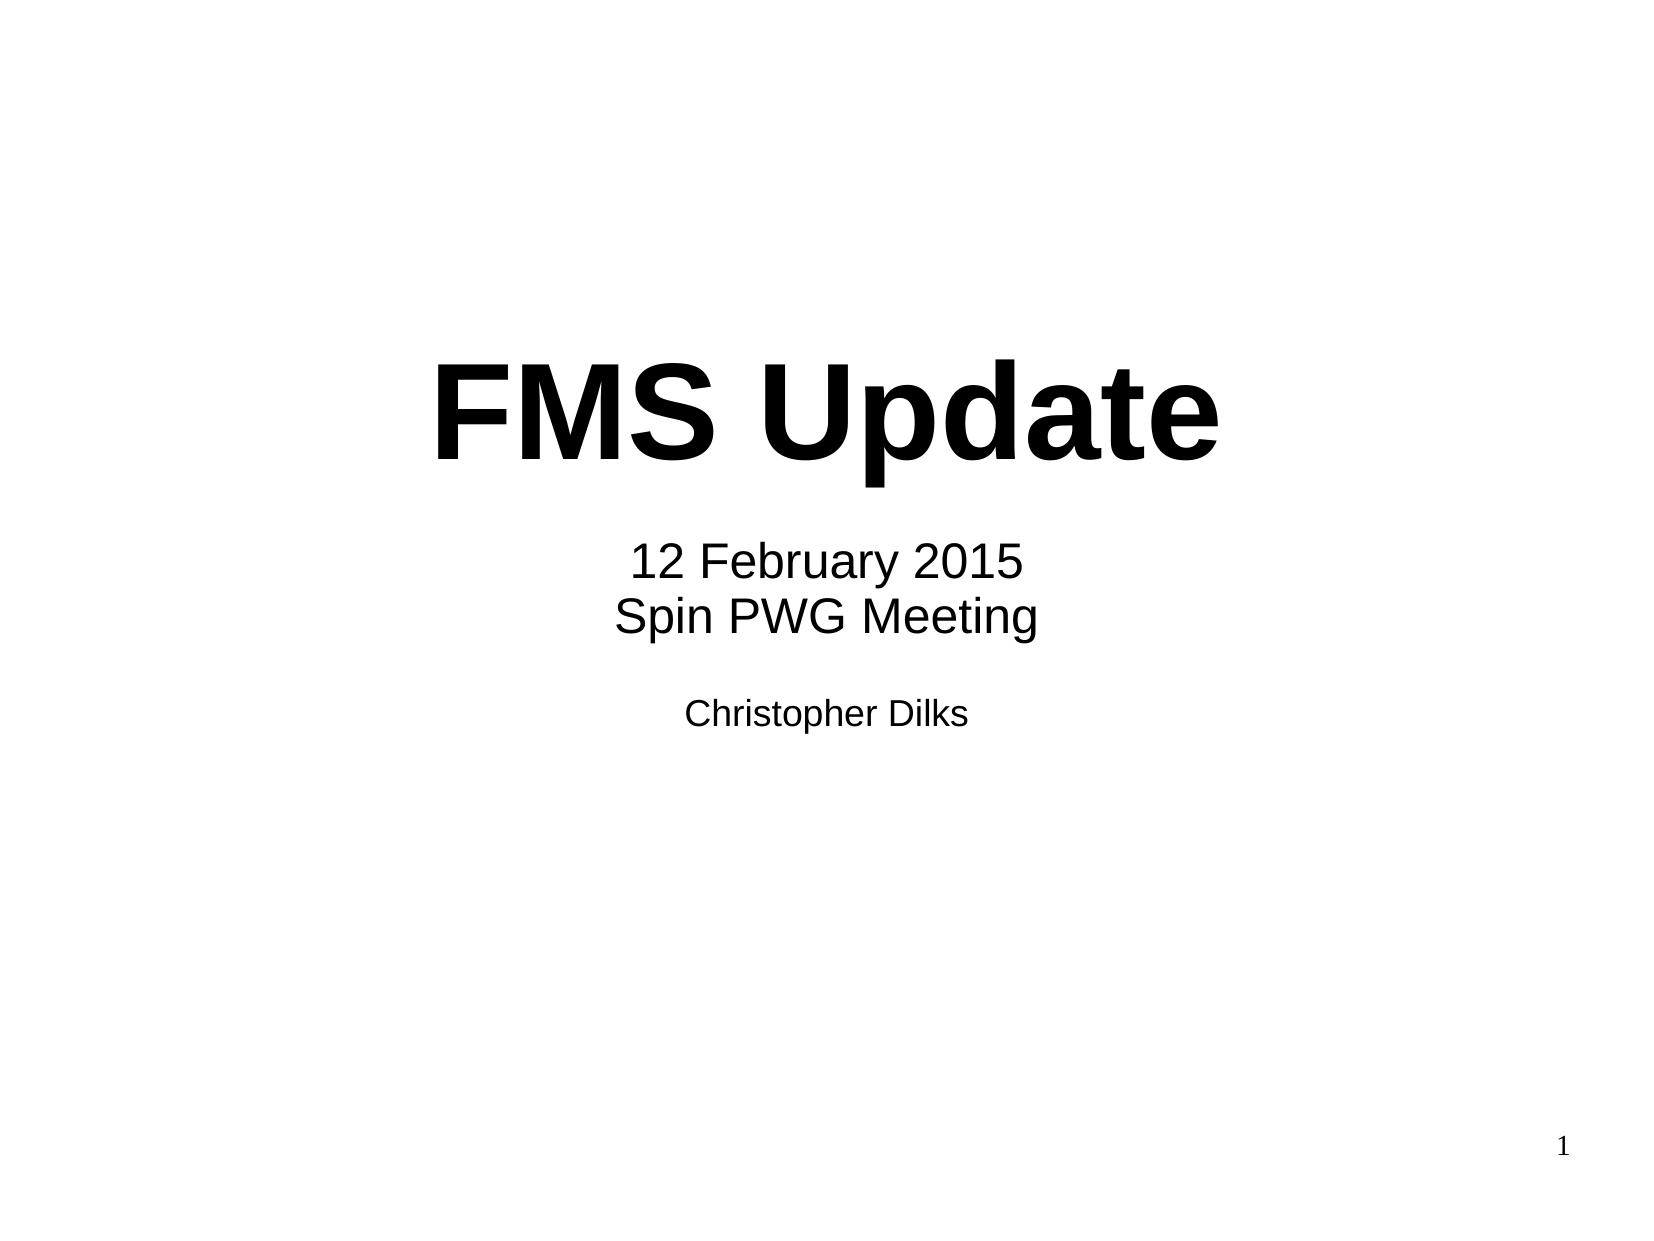

FMS Update
12 February 2015
Spin PWG Meeting
Christopher Dilks
1